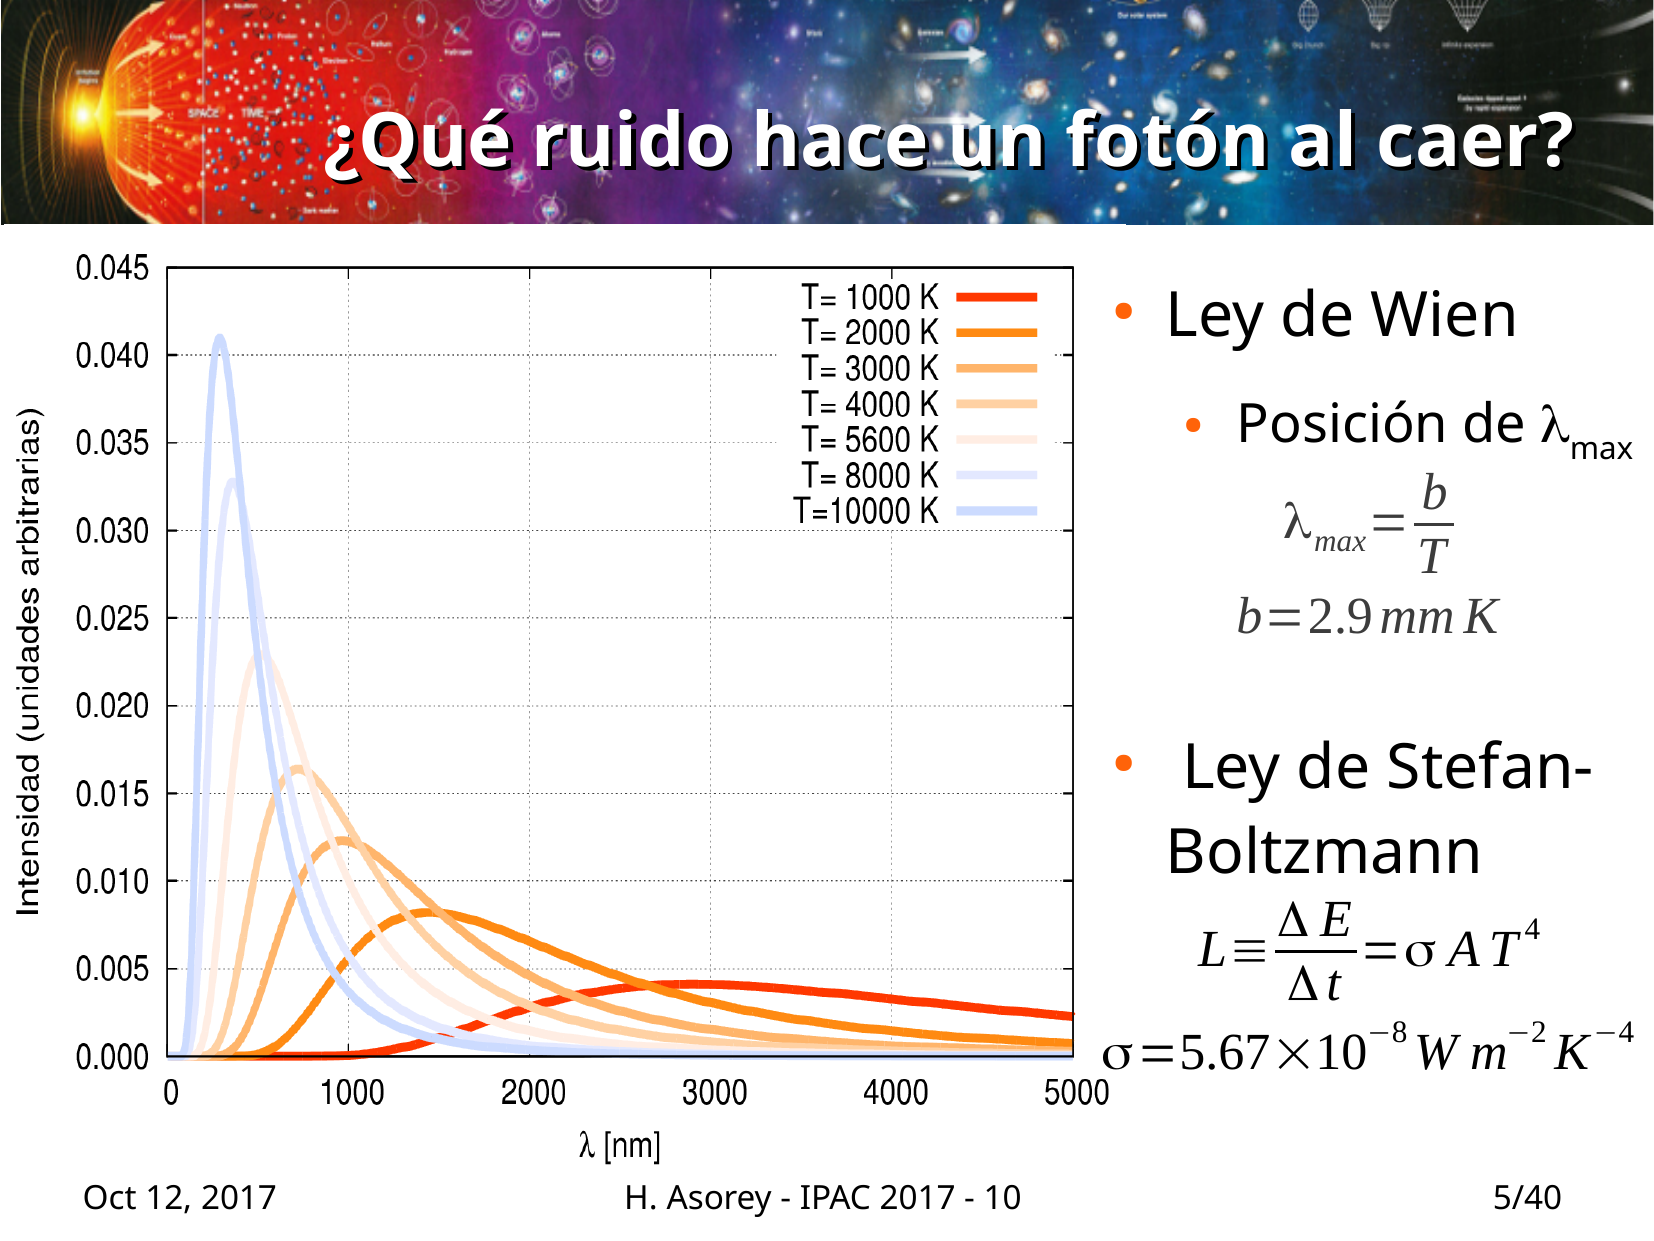

# ¿Qué ruido hace un fotón al caer?
Ley de Wien
Posición de lmax
 Ley de Stefan-Boltzmann
Oct 12, 2017
H. Asorey - IPAC 2017 - 10
5